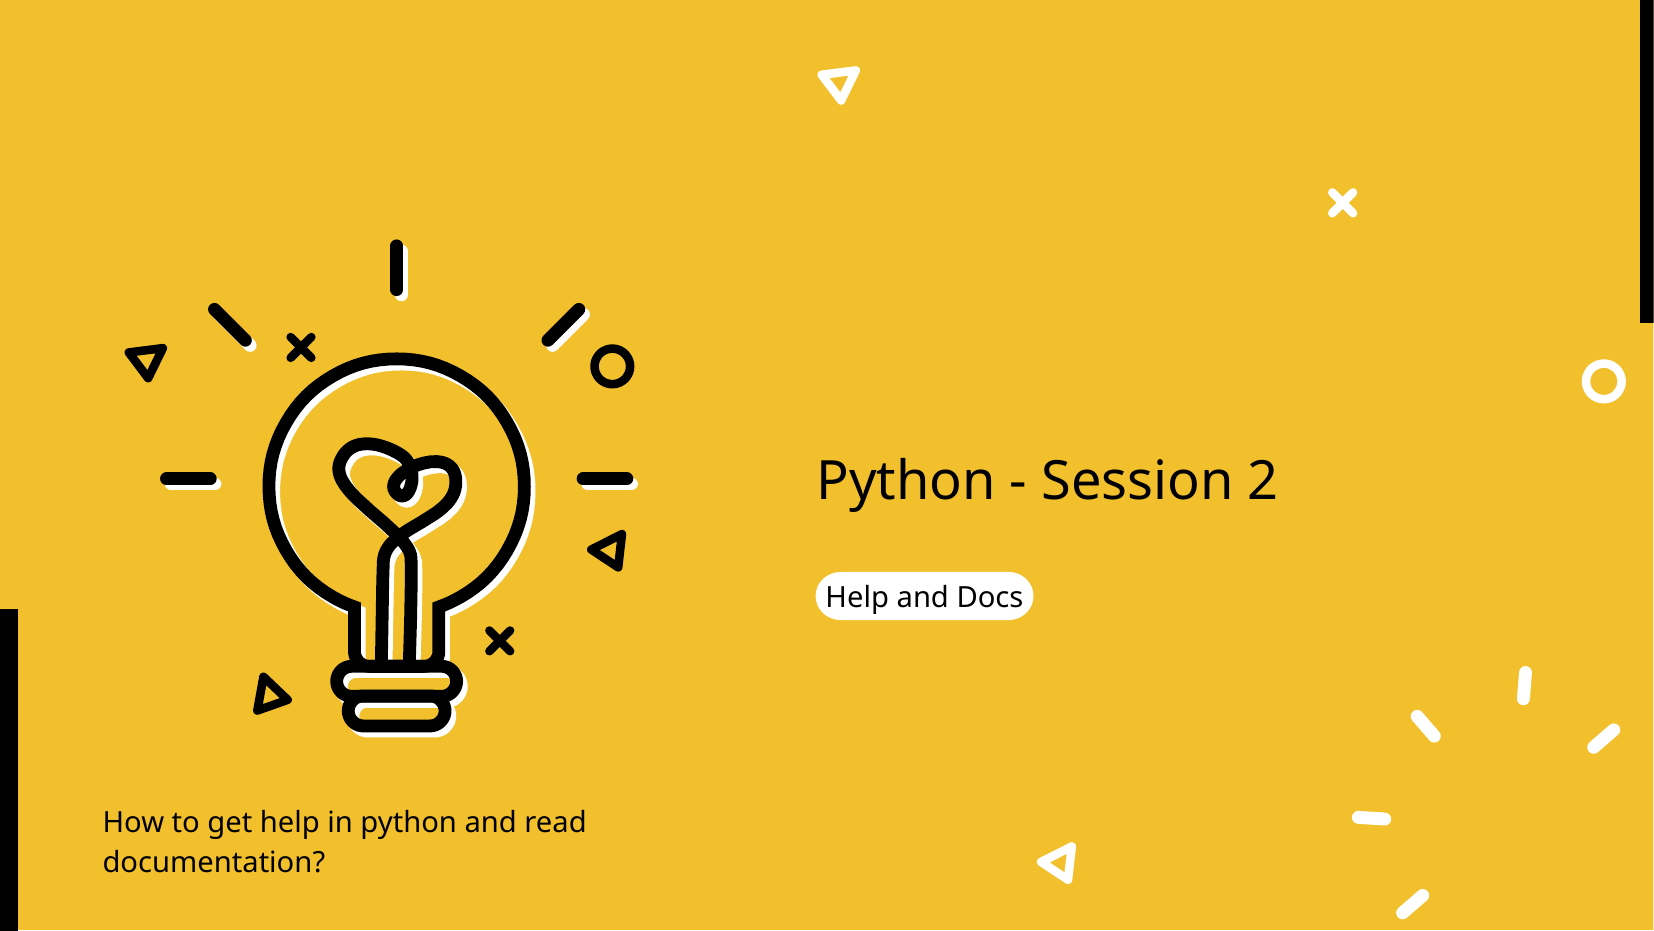

# Python - Session 2
Help and Docs
How to get help in python and read documentation?